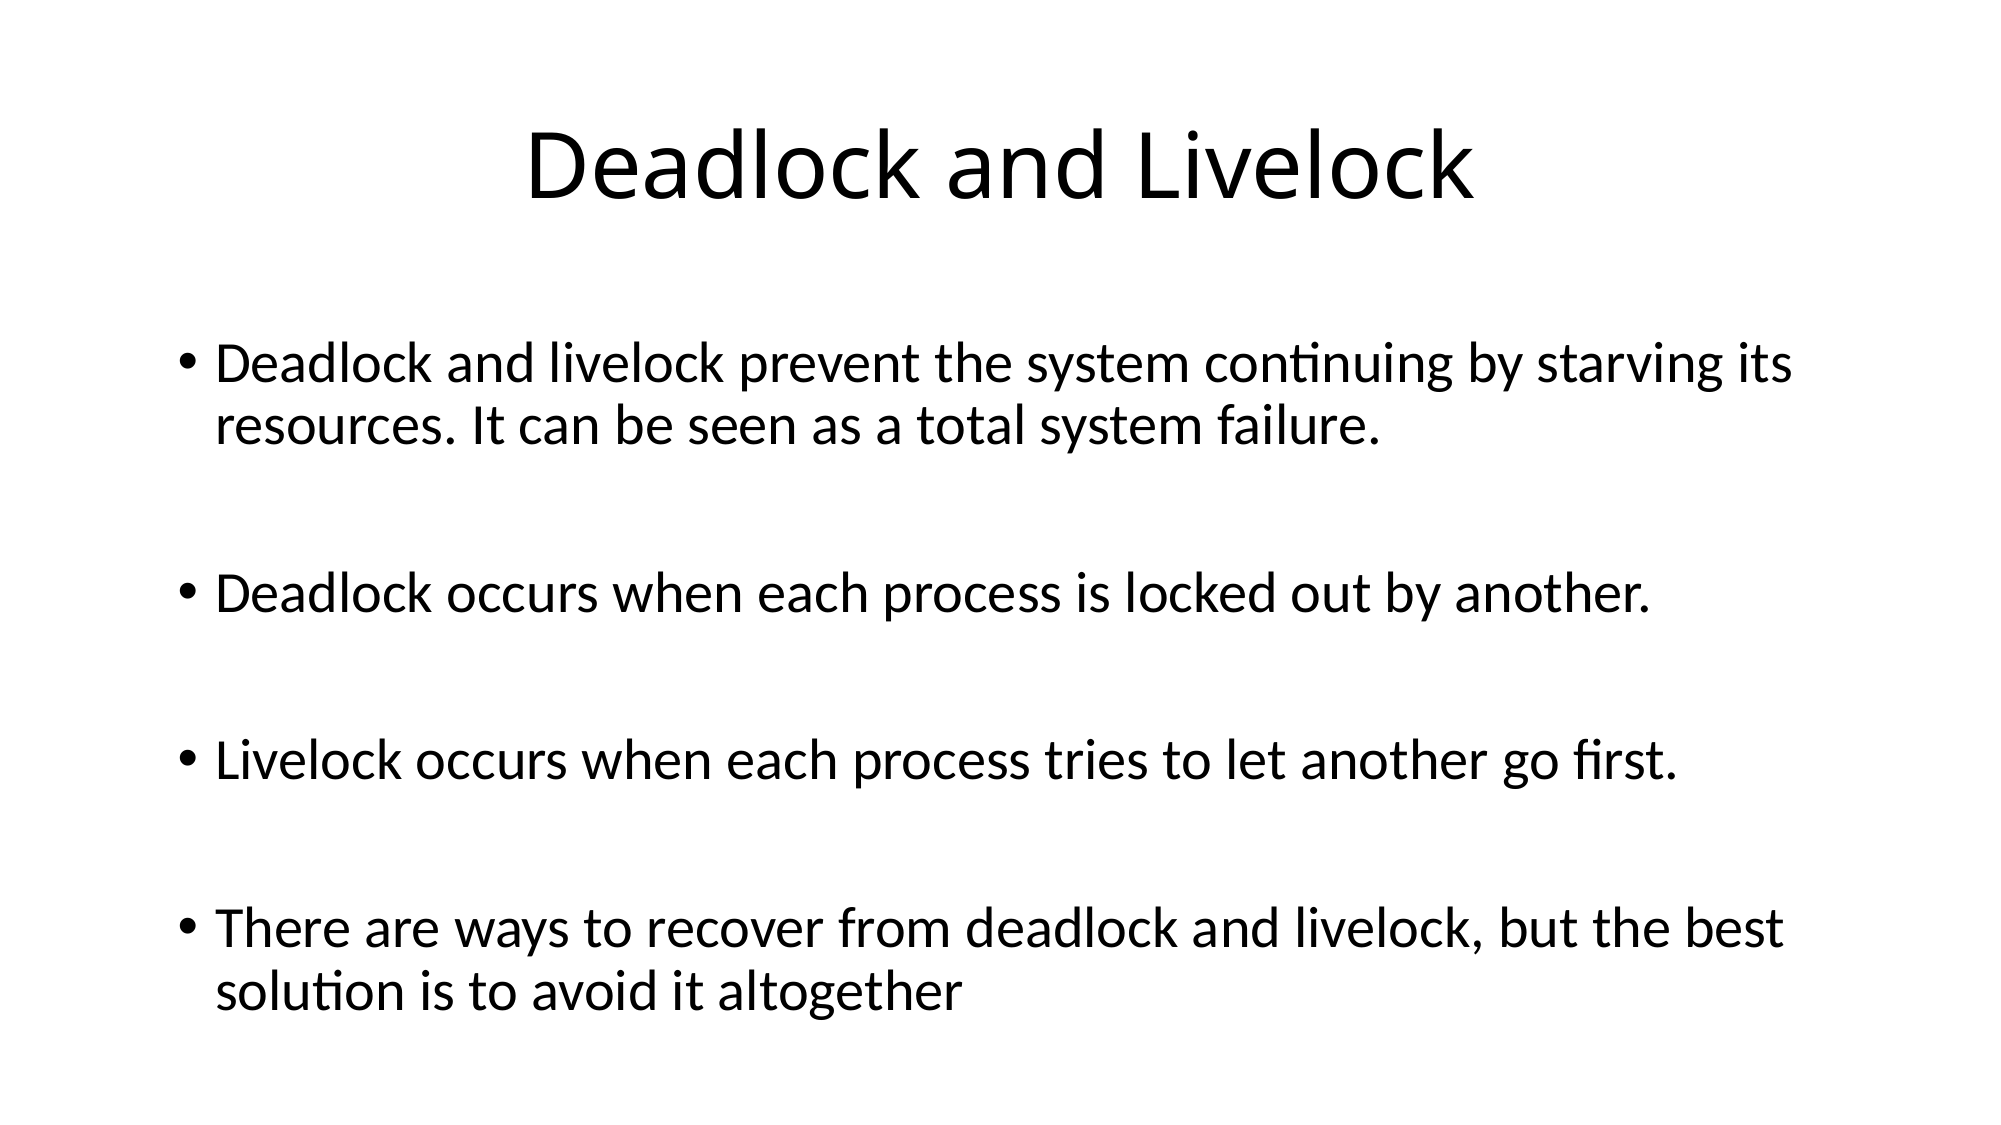

# Deadlock and Livelock
Deadlock and livelock prevent the system continuing by starving its resources. It can be seen as a total system failure.
Deadlock occurs when each process is locked out by another.
Livelock occurs when each process tries to let another go first.
There are ways to recover from deadlock and livelock, but the best solution is to avoid it altogether